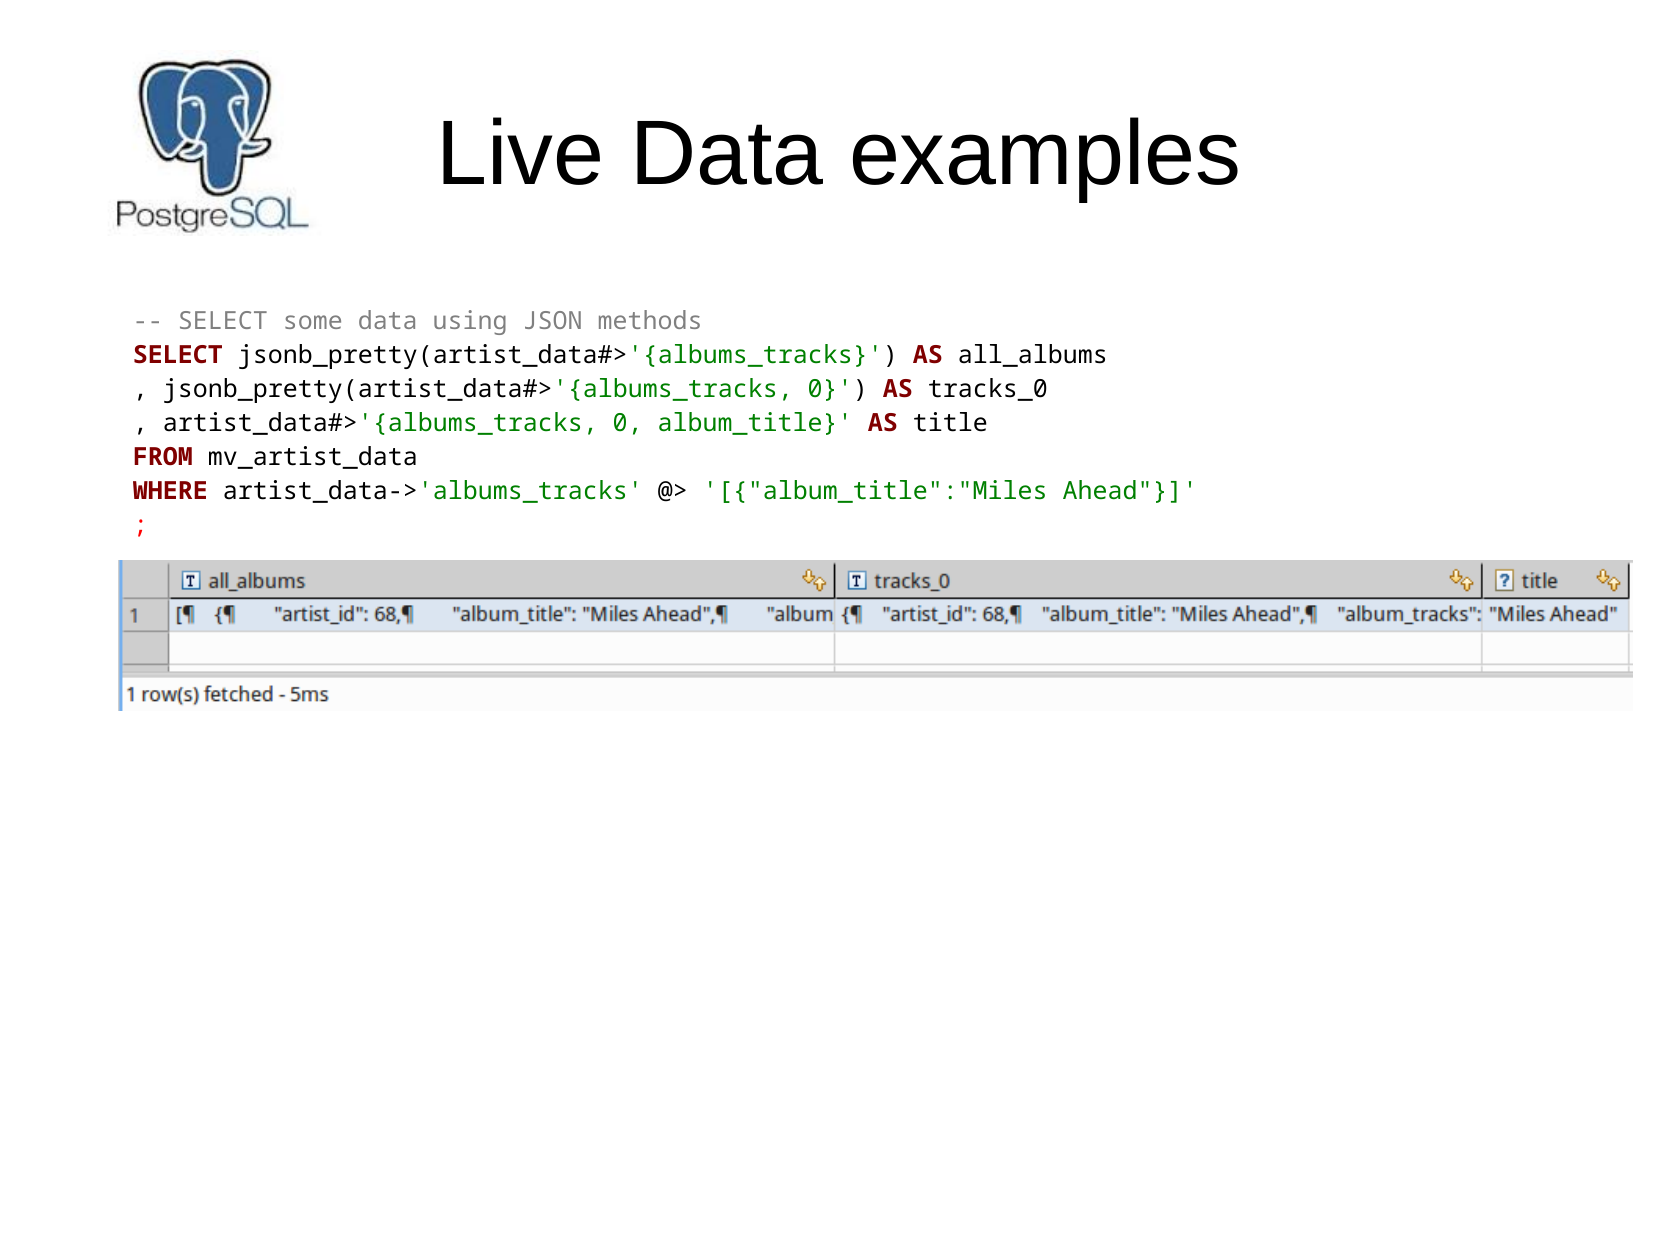

# Live Data examples
-- SELECT some data using JSON methods
SELECT jsonb_pretty(artist_data#>'{albums_tracks}') AS all_albums
, jsonb_pretty(artist_data#>'{albums_tracks, 0}') AS tracks_0
, artist_data#>'{albums_tracks, 0, album_title}' AS title
FROM mv_artist_data
WHERE artist_data->'albums_tracks' @> '[{"album_title":"Miles Ahead"}]'
;